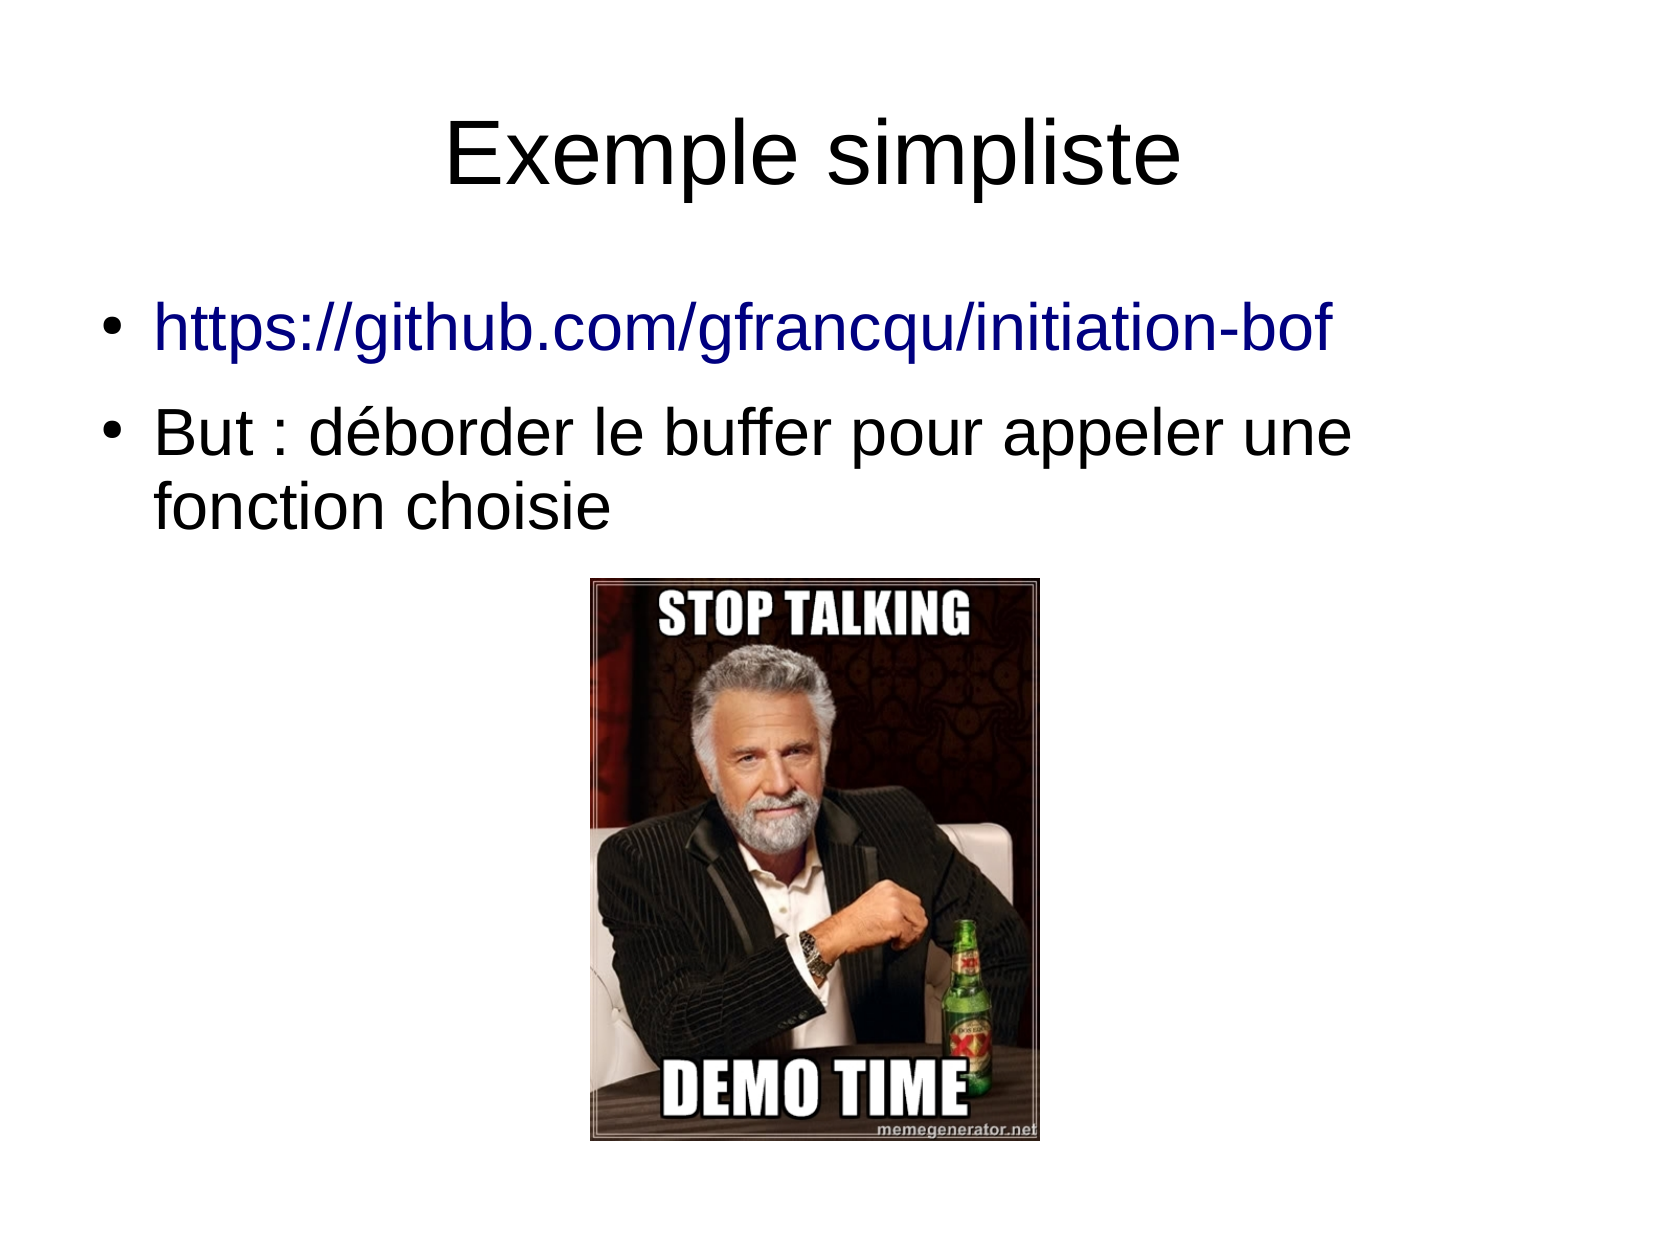

# Exemple simpliste
https://github.com/gfrancqu/initiation-bof
But : déborder le buffer pour appeler une fonction choisie